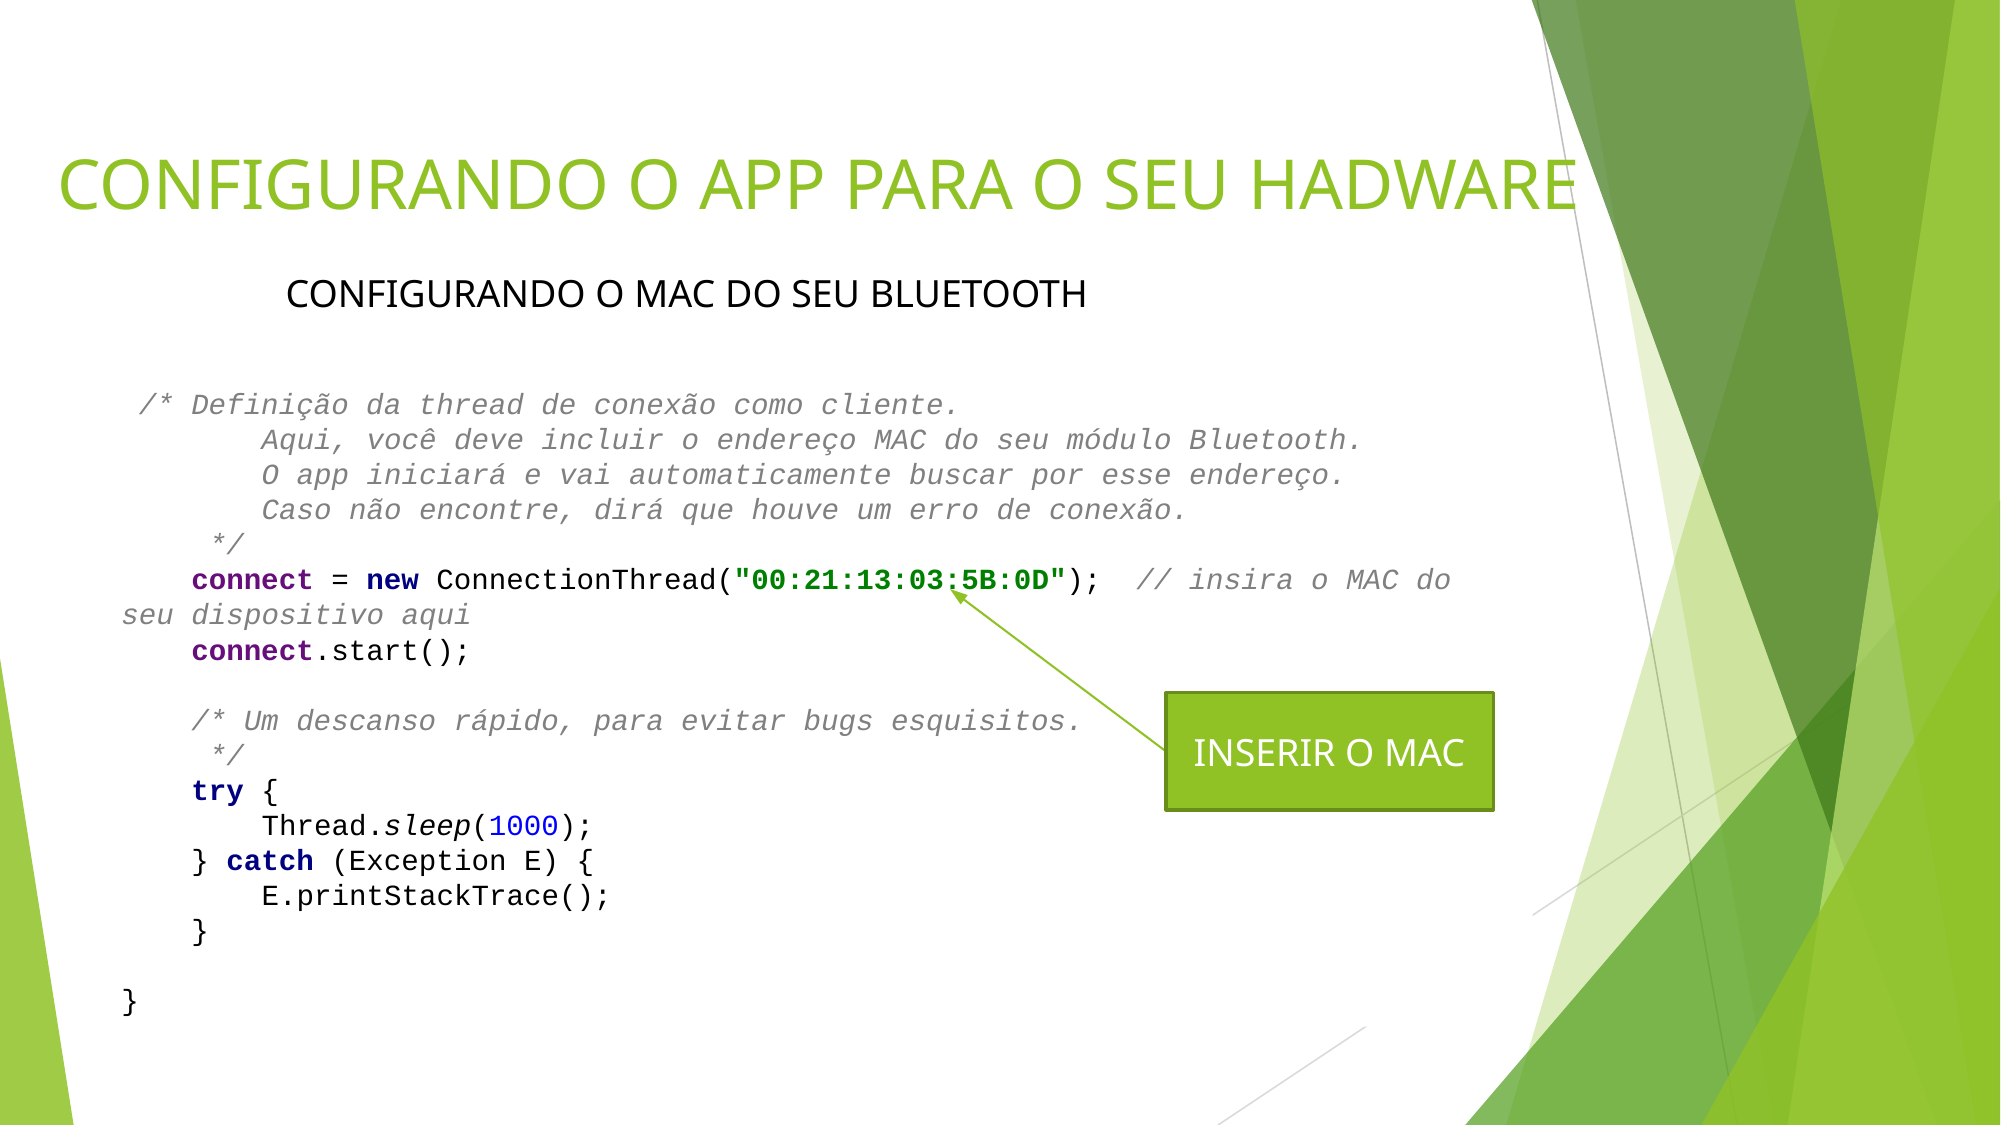

CONFIGURANDO O APP PARA O SEU HADWARE
CONFIGURANDO O MAC DO SEU BLUETOOTH
# /* Definição da thread de conexão como cliente. Aqui, você deve incluir o endereço MAC do seu módulo Bluetooth. O app iniciará e vai automaticamente buscar por esse endereço. Caso não encontre, dirá que houve um erro de conexão. */ connect = new ConnectionThread("00:21:13:03:5B:0D"); // insira o MAC do seu dispositivo aqui connect.start(); /* Um descanso rápido, para evitar bugs esquisitos. */ try { Thread.sleep(1000); } catch (Exception E) { E.printStackTrace(); } }
INSERIR O MAC